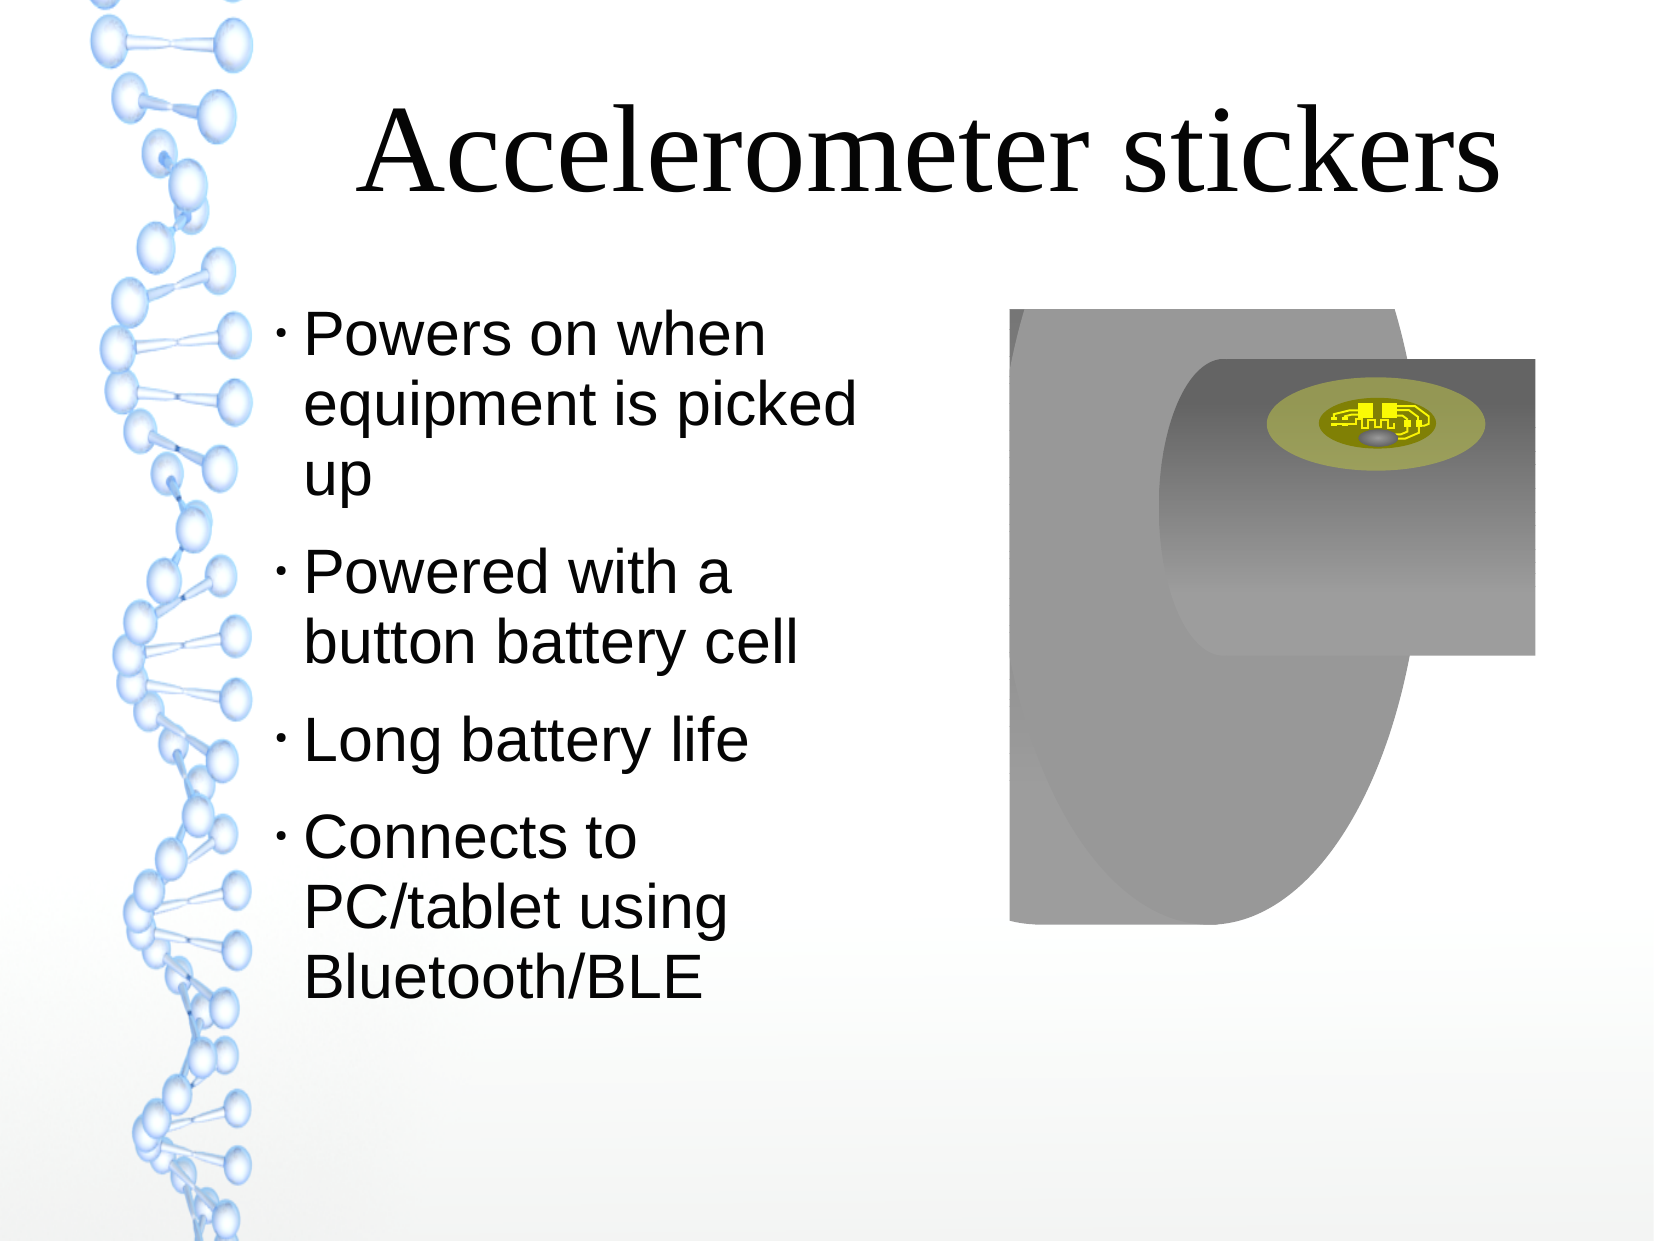

# Accelerometer stickers
Powers on when equipment is picked up
Powered with a button battery cell
Long battery life
Connects to PC/tablet using Bluetooth/BLE